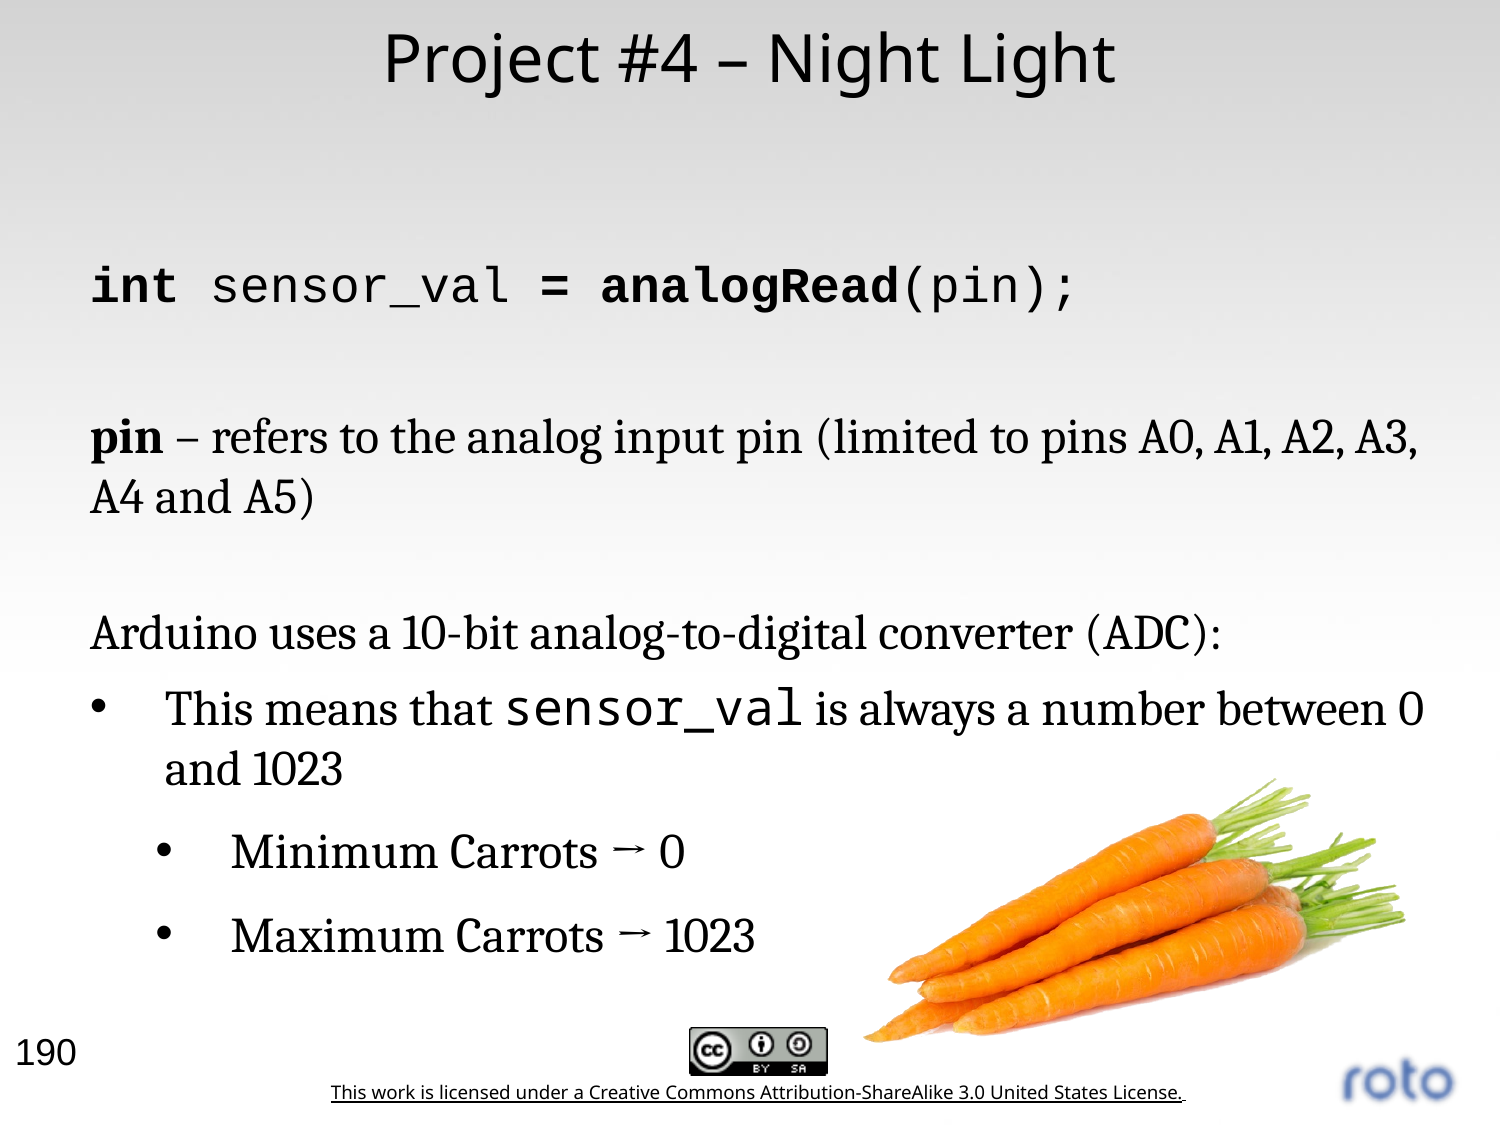

Project #4 – Night Light
# int sensor_val = analogRead(pin);
pin – refers to the analog input pin (limited to pins A0, A1, A2, A3, A4 and A5)
Arduino uses a 10-bit analog-to-digital converter (ADC):
This means that sensor_val is always a number between 0 and 1023
Minimum Carrots → 0
Maximum Carrots → 1023